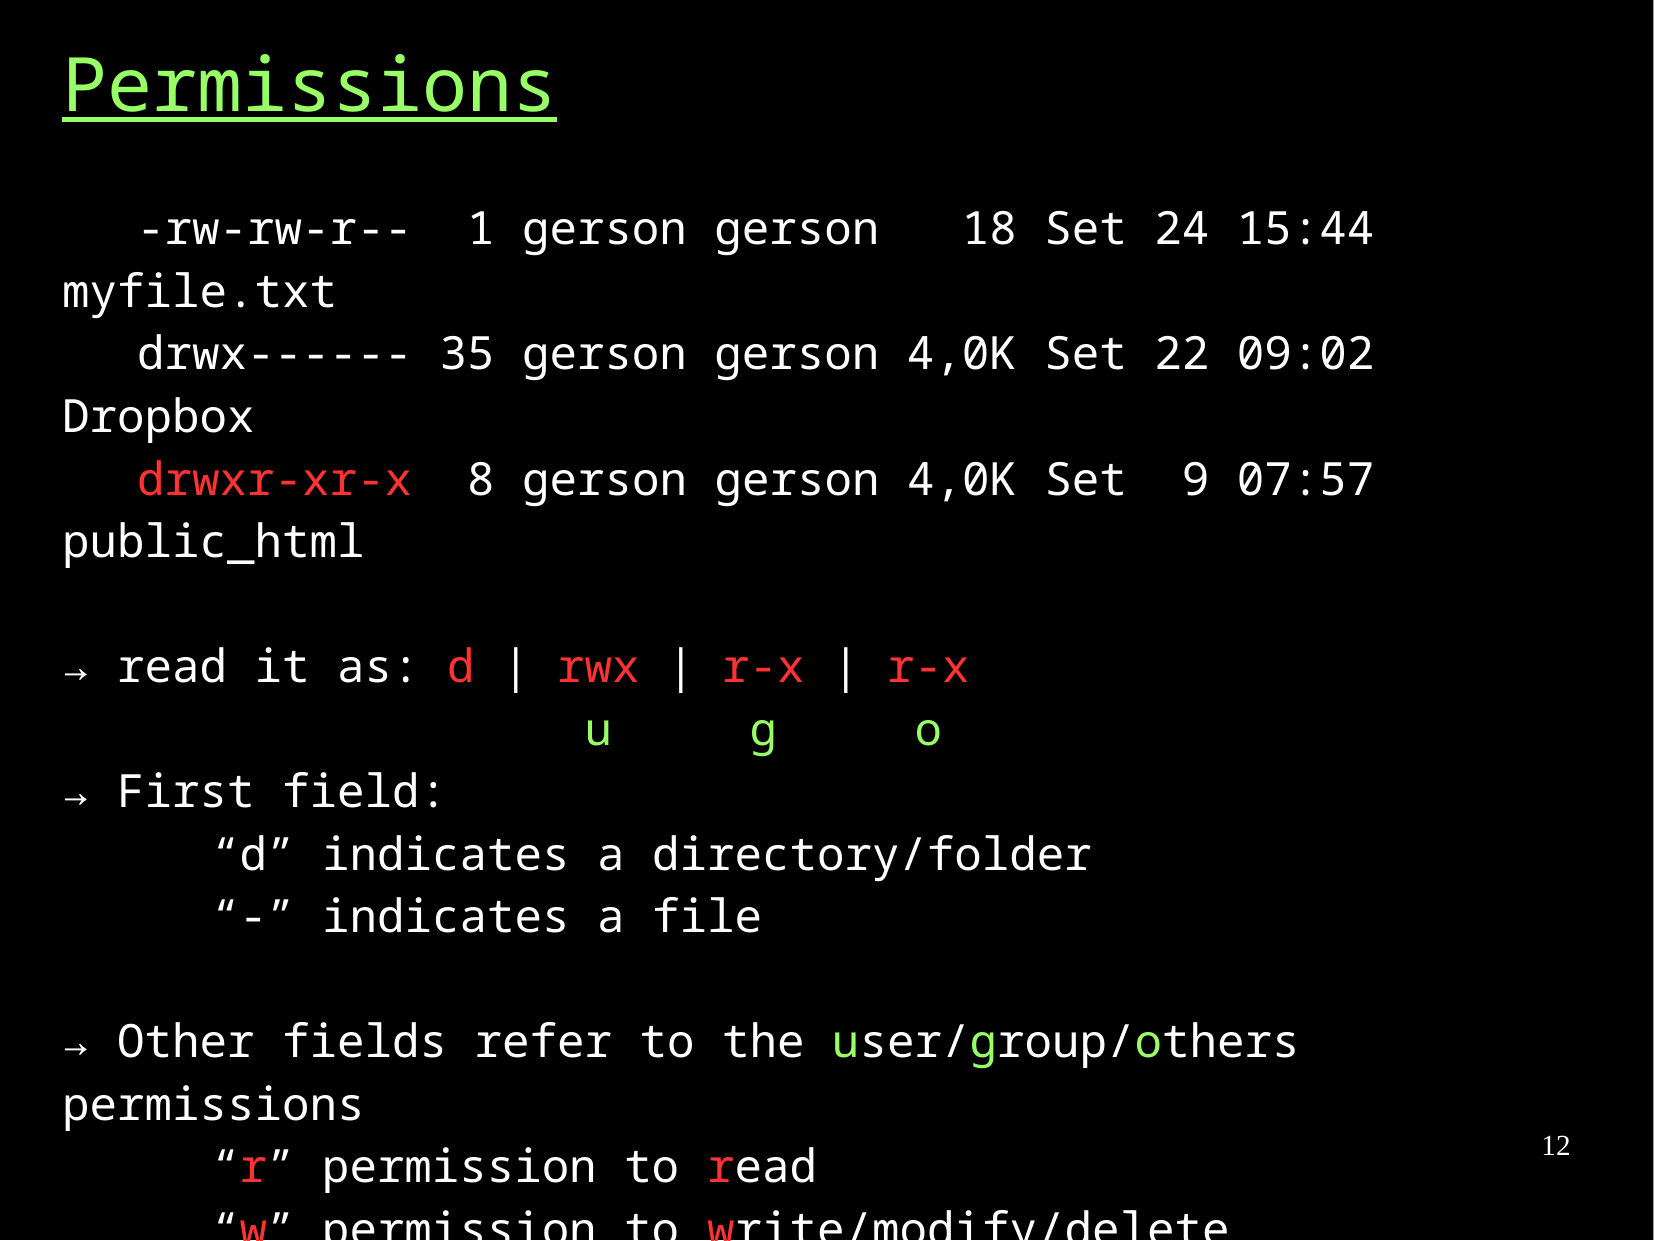

Permissions
	-rw-rw-r-- 1 gerson gerson 18 Set 24 15:44 myfile.txt
	drwx------ 35 gerson gerson 4,0K Set 22 09:02 Dropbox
	drwxr-xr-x 8 gerson gerson 4,0K Set 9 07:57 public_html
→ read it as: d | rwx | r-x | r-x
 u g o
→ First field:
		“d” indicates a directory/folder
		“-” indicates a file
→ Other fields refer to the user/group/others permissions
		“r” permission to read
		“w” permission to write/modify/delete
		“x” permission to run (exec)
→ Changing permissions
	$ chmod go-rw myfile.txt ← removes(–) rw from g and o
→ Changing the ownership
	$ chown root:gerson myfile.txt ← owner=root, group=gerson